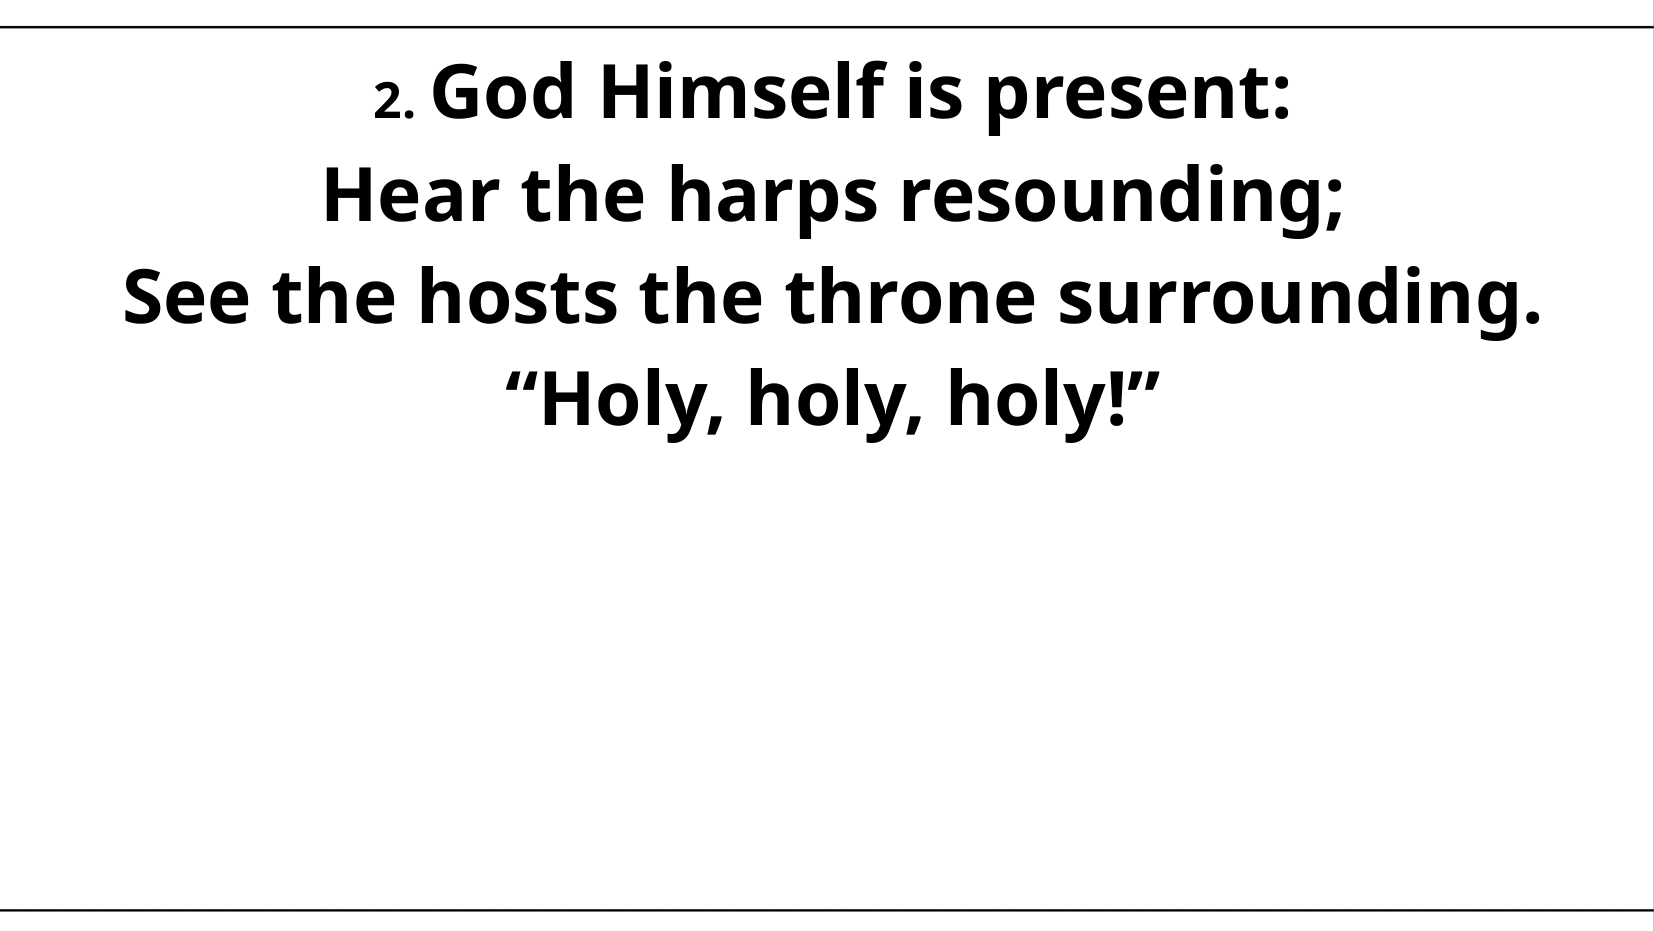

2. God Himself is present:
Hear the harps resounding;
See the hosts the throne surrounding.
“Holy, holy, holy!”